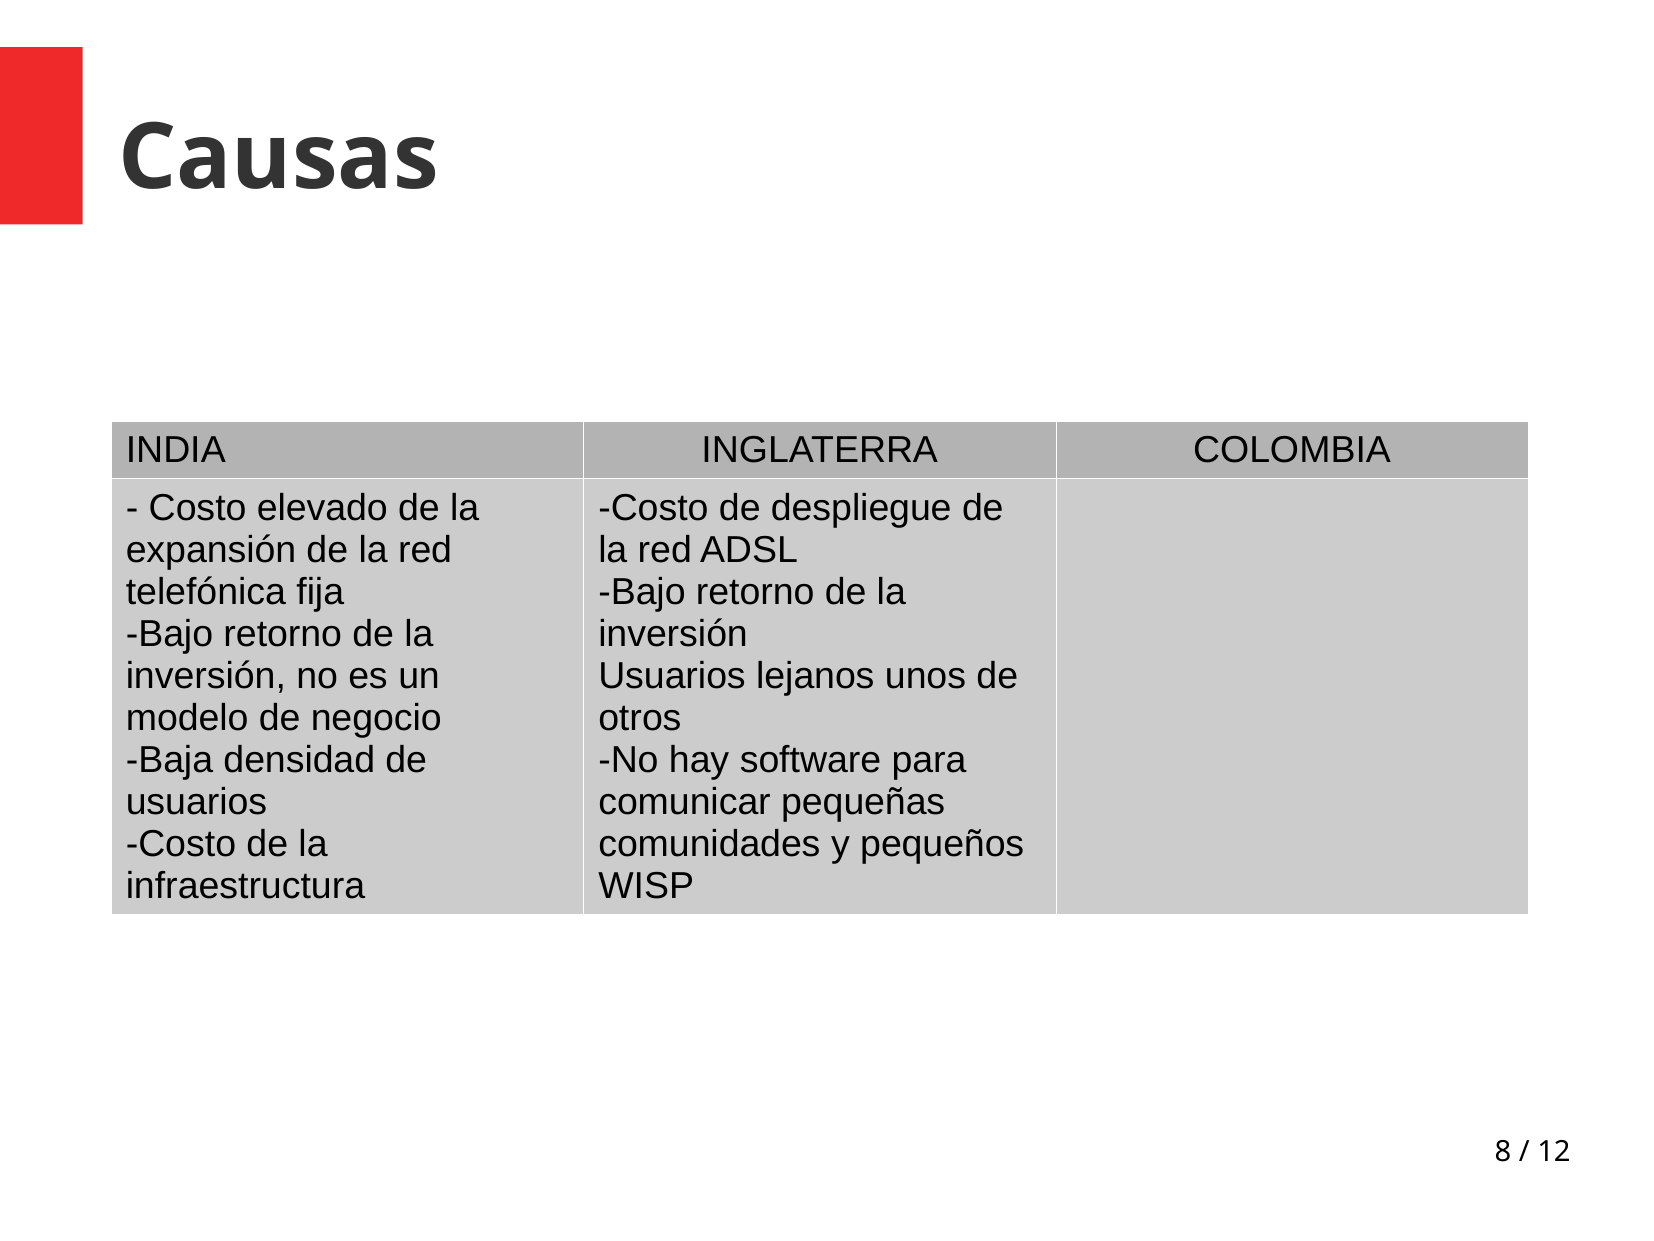

# Causas
| INDIA | INGLATERRA | COLOMBIA |
| --- | --- | --- |
| - Costo elevado de la expansión de la red telefónica fija -Bajo retorno de la inversión, no es un modelo de negocio -Baja densidad de usuarios -Costo de la infraestructura | -Costo de despliegue de la red ADSL -Bajo retorno de la inversión Usuarios lejanos unos de otros -No hay software para comunicar pequeñas comunidades y pequeños WISP | |
8